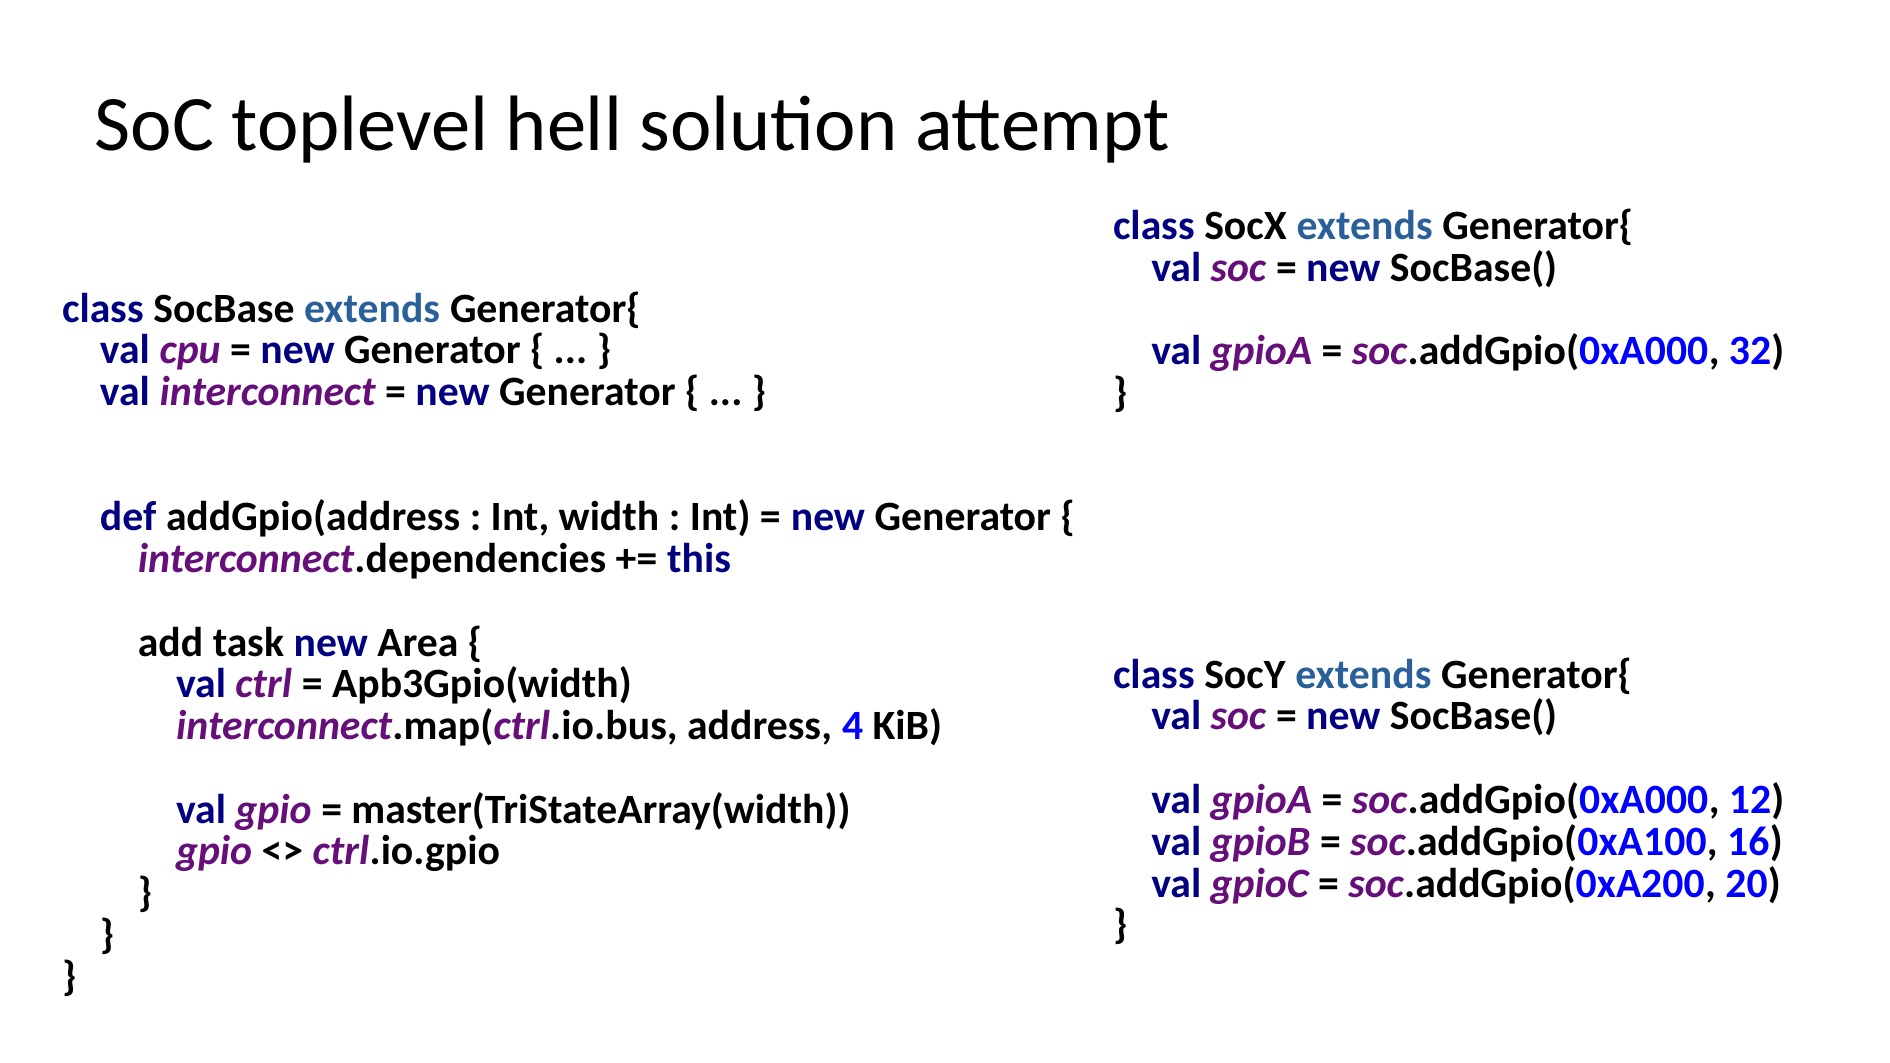

# SoC toplevel hell solution attempt
class SocX extends Generator{
 val soc = new SocBase()
 val gpioA = soc.addGpio(0xA000, 32)
}
class SocBase extends Generator{
 val cpu = new Generator { ... }
 val interconnect = new Generator { ... }
 def addGpio(address : Int, width : Int) = new Generator {
 interconnect.dependencies += this
 add task new Area {
 val ctrl = Apb3Gpio(width)
 interconnect.map(ctrl.io.bus, address, 4 KiB)
 val gpio = master(TriStateArray(width))
 gpio <> ctrl.io.gpio
 }
 }
}
class SocY extends Generator{
 val soc = new SocBase()
 val gpioA = soc.addGpio(0xA000, 12)
 val gpioB = soc.addGpio(0xA100, 16)
 val gpioC = soc.addGpio(0xA200, 20)
}